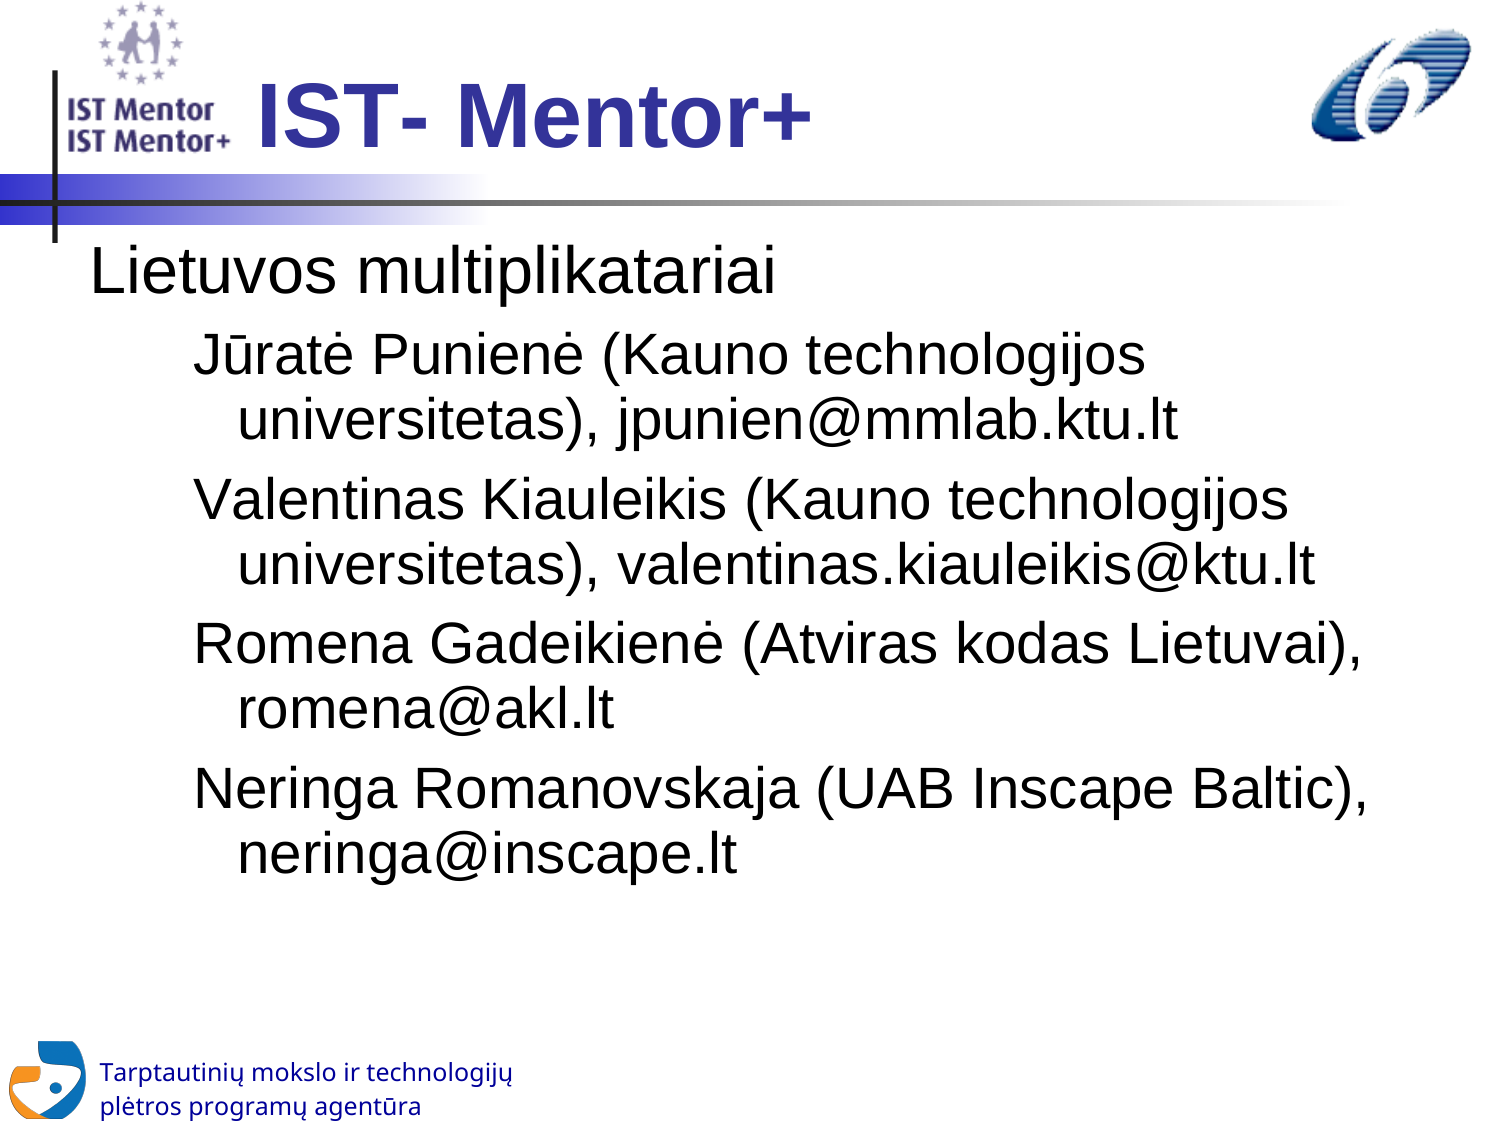

# IST- Mentor+
Lietuvos multiplikatariai
Jūratė Punienė (Kauno technologijos universitetas), jpunien@mmlab.ktu.lt
Valentinas Kiauleikis (Kauno technologijos universitetas), valentinas.kiauleikis@ktu.lt
Romena Gadeikienė (Atviras kodas Lietuvai), romena@akl.lt
Neringa Romanovskaja (UAB Inscape Baltic), neringa@inscape.lt